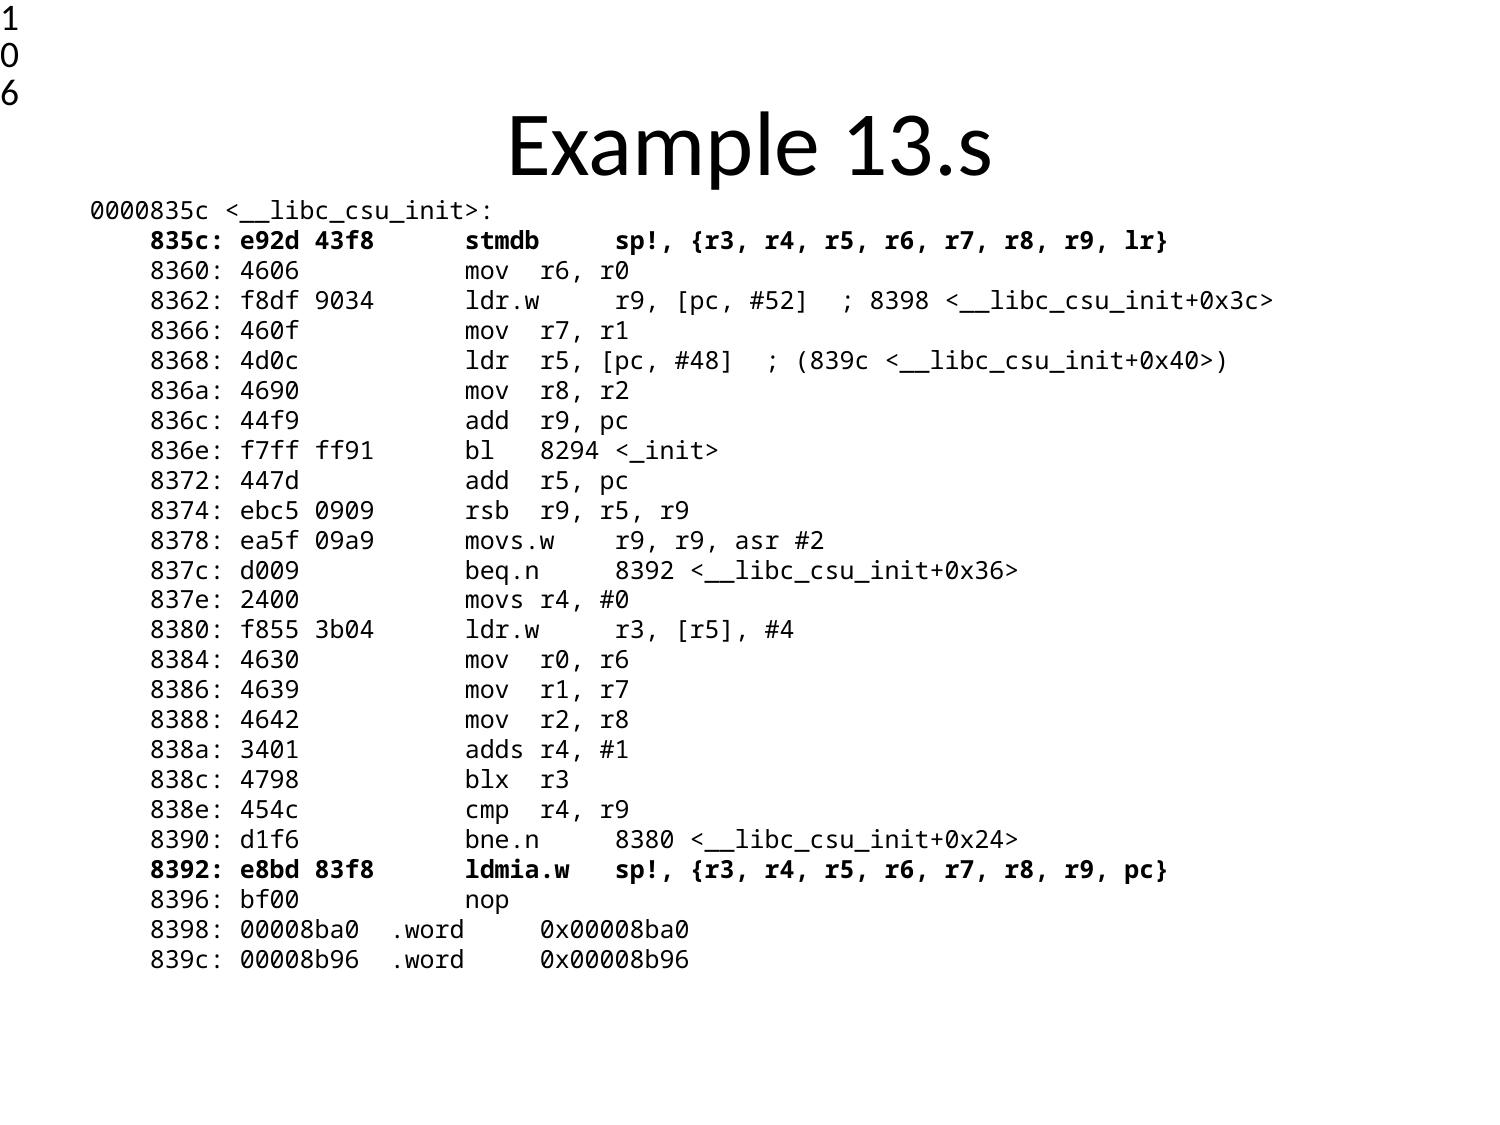

# Example 13.s
0000835c <__libc_csu_init>:
 835c:	e92d 43f8 	stmdb	sp!, {r3, r4, r5, r6, r7, r8, r9, lr}
 8360:	4606 	mov	r6, r0
 8362:	f8df 9034 	ldr.w	r9, [pc, #52]	; 8398 <__libc_csu_init+0x3c>
 8366:	460f 	mov	r7, r1
 8368:	4d0c 	ldr	r5, [pc, #48]	; (839c <__libc_csu_init+0x40>)
 836a:	4690 	mov	r8, r2
 836c:	44f9 	add	r9, pc
 836e:	f7ff ff91 	bl	8294 <_init>
 8372:	447d 	add	r5, pc
 8374:	ebc5 0909 	rsb	r9, r5, r9
 8378:	ea5f 09a9 	movs.w	r9, r9, asr #2
 837c:	d009 	beq.n	8392 <__libc_csu_init+0x36>
 837e:	2400 	movs	r4, #0
 8380:	f855 3b04 	ldr.w	r3, [r5], #4
 8384:	4630 	mov	r0, r6
 8386:	4639 	mov	r1, r7
 8388:	4642 	mov	r2, r8
 838a:	3401 	adds	r4, #1
 838c:	4798 	blx	r3
 838e:	454c 	cmp	r4, r9
 8390:	d1f6 	bne.n	8380 <__libc_csu_init+0x24>
 8392:	e8bd 83f8 	ldmia.w	sp!, {r3, r4, r5, r6, r7, r8, r9, pc}
 8396:	bf00 	nop
 8398:	00008ba0 	.word	0x00008ba0
 839c:	00008b96 	.word	0x00008b96